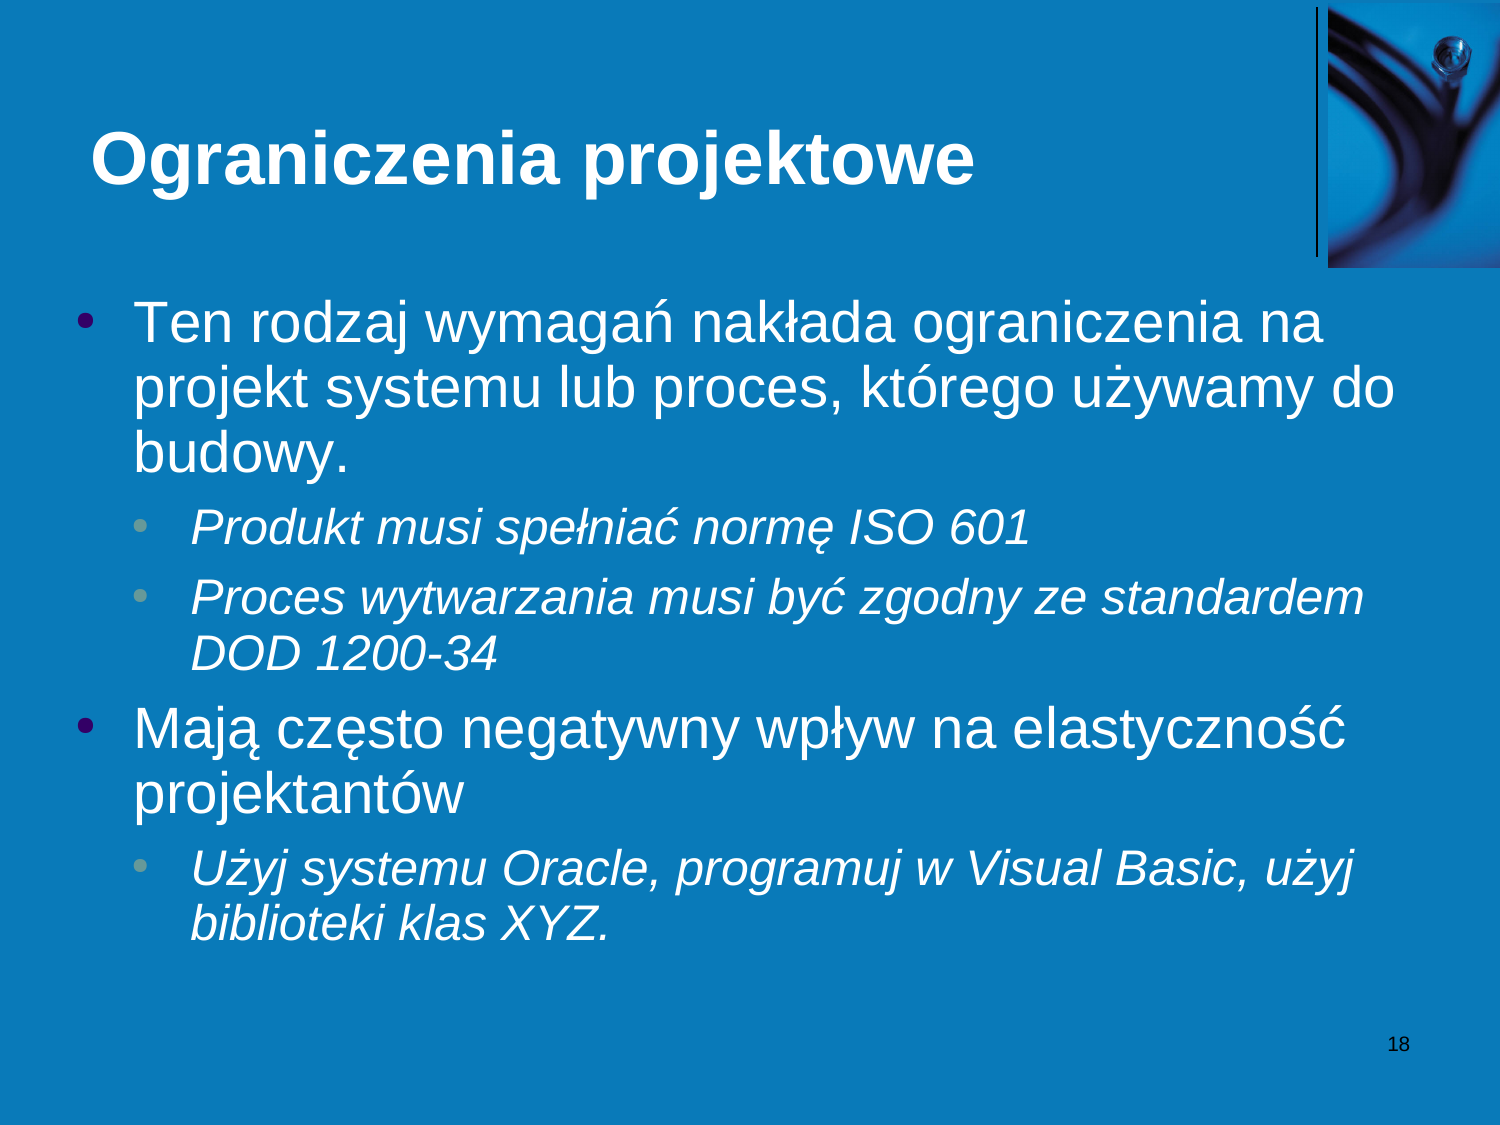

# Ograniczenia projektowe
Ten rodzaj wymagań nakłada ograniczenia na projekt systemu lub proces, którego używamy do budowy.
Produkt musi spełniać normę ISO 601
Proces wytwarzania musi być zgodny ze standardem DOD 1200-34
Mają często negatywny wpływ na elastyczność projektantów
Użyj systemu Oracle, programuj w Visual Basic, użyj biblioteki klas XYZ.
18